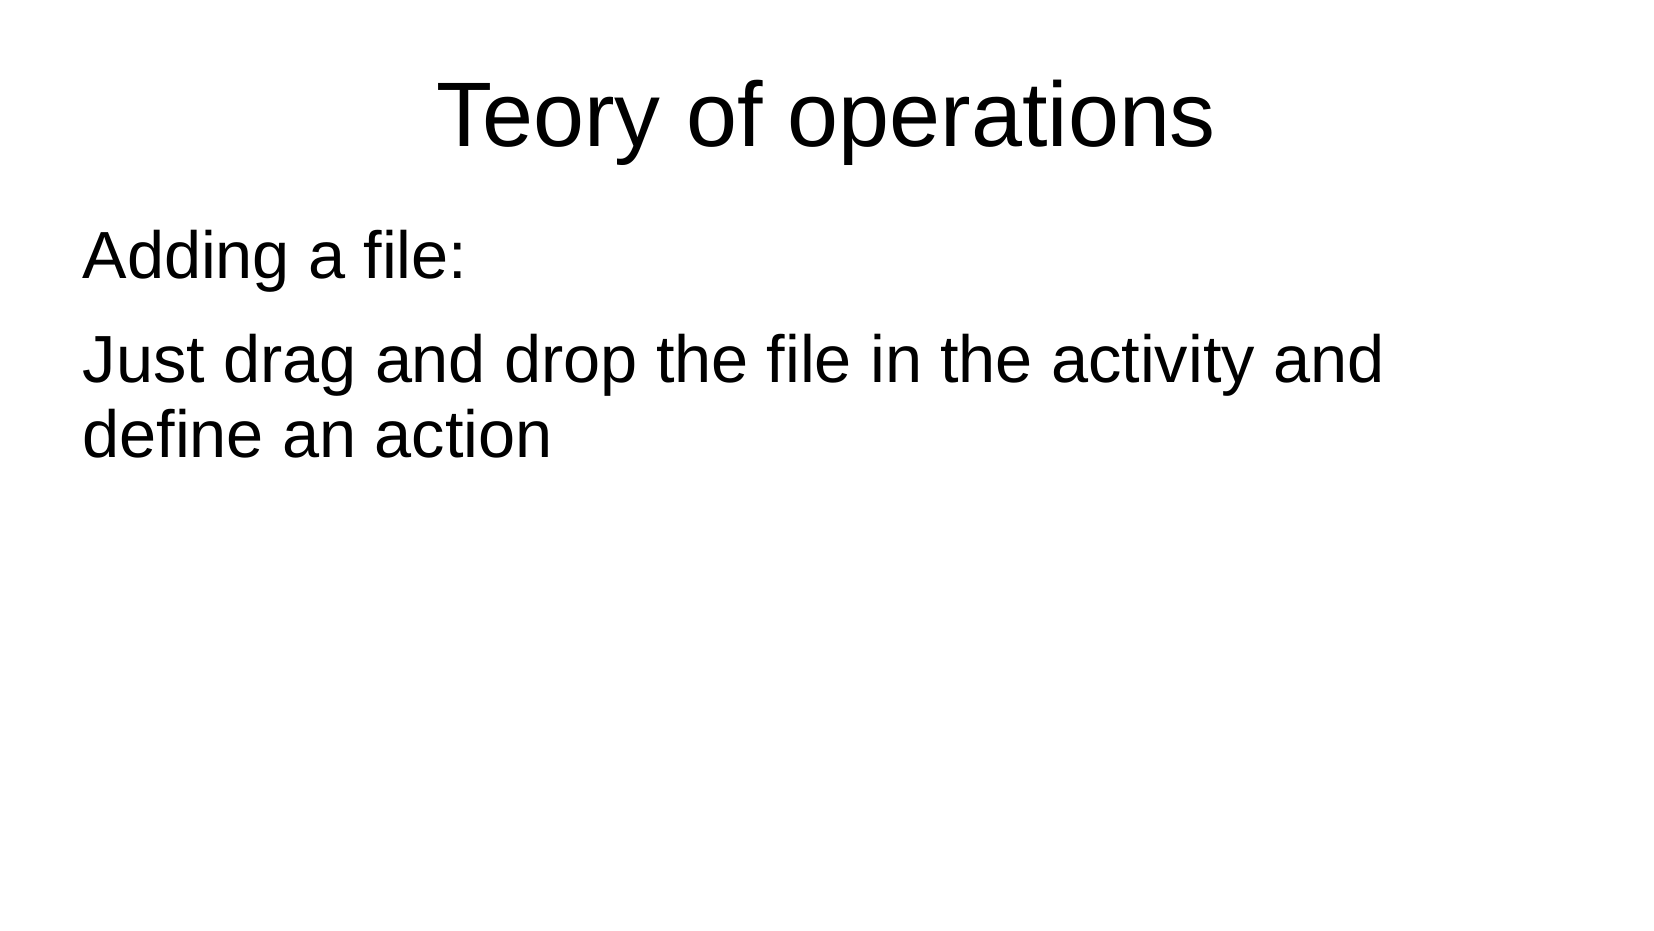

# Teory of operations
Adding a file:
Just drag and drop the file in the activity and define an action